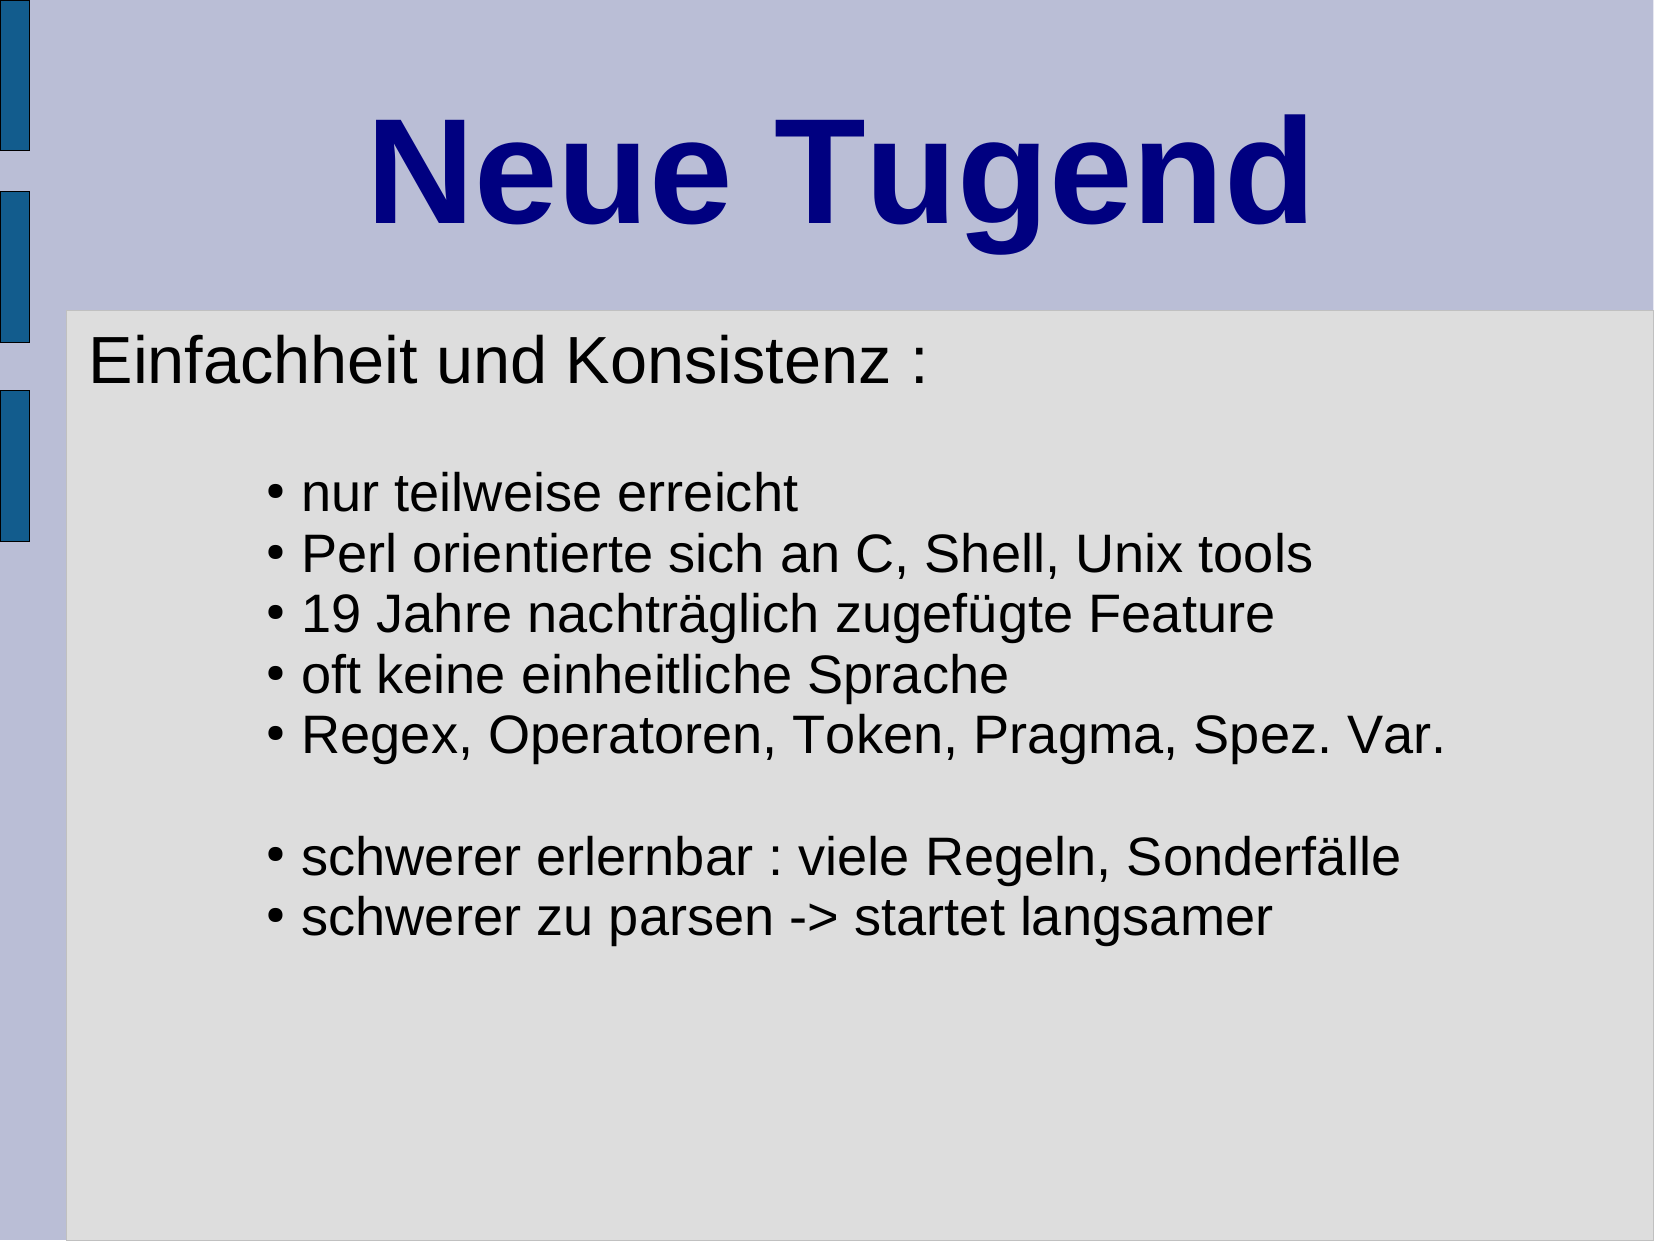

# Neue Tugend
Einfachheit und Konsistenz :
nur teilweise erreicht
Perl orientierte sich an C, Shell, Unix tools
19 Jahre nachträglich zugefügte Feature
oft keine einheitliche Sprache
Regex, Operatoren, Token, Pragma, Spez. Var.
schwerer erlernbar : viele Regeln, Sonderfälle
schwerer zu parsen -> startet langsamer